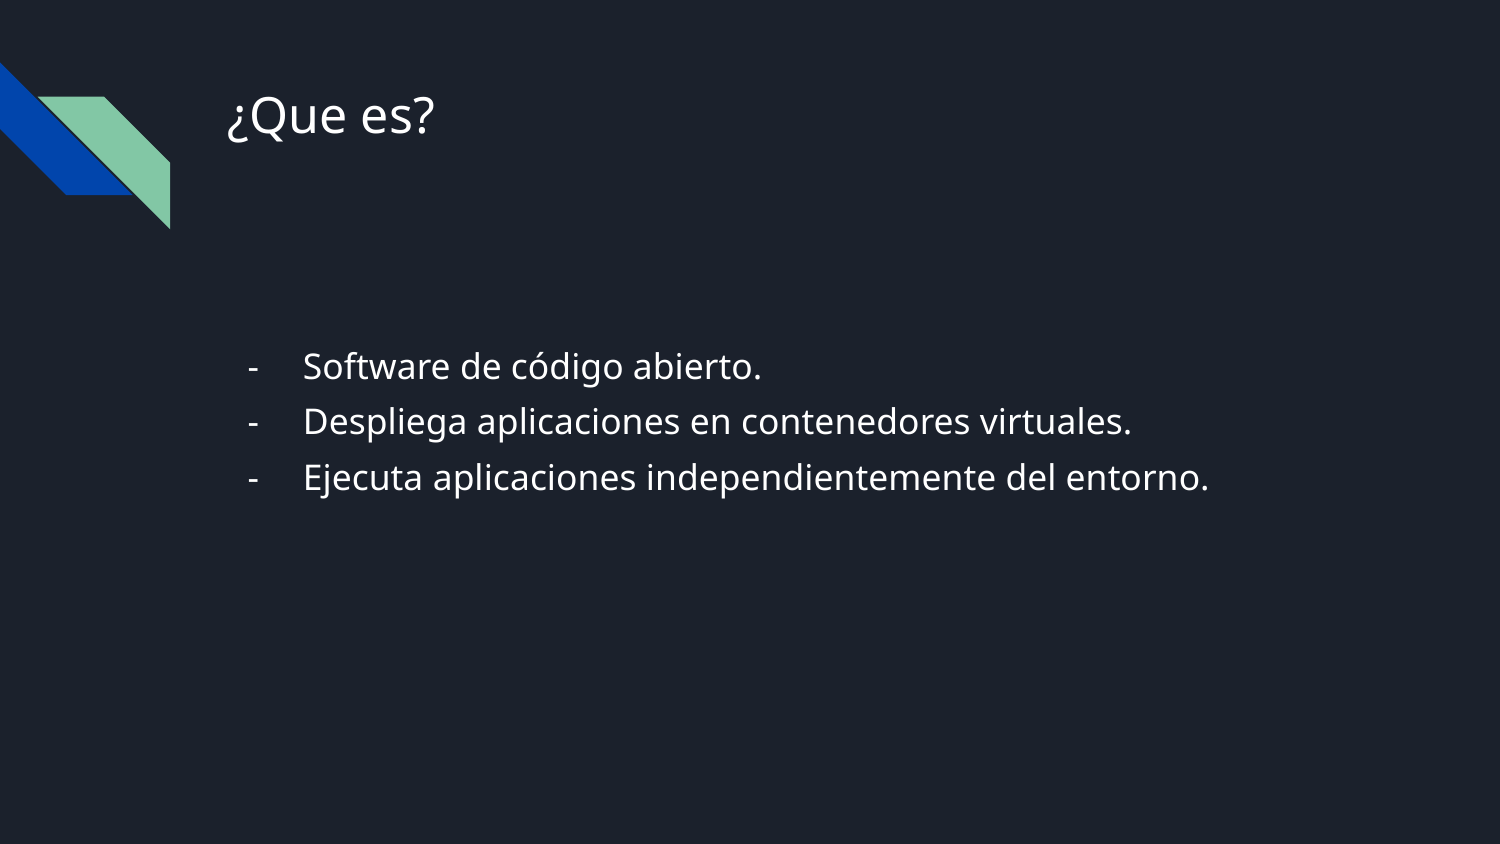

# ¿Que es?
Software de código abierto.
Despliega aplicaciones en contenedores virtuales.
Ejecuta aplicaciones independientemente del entorno.